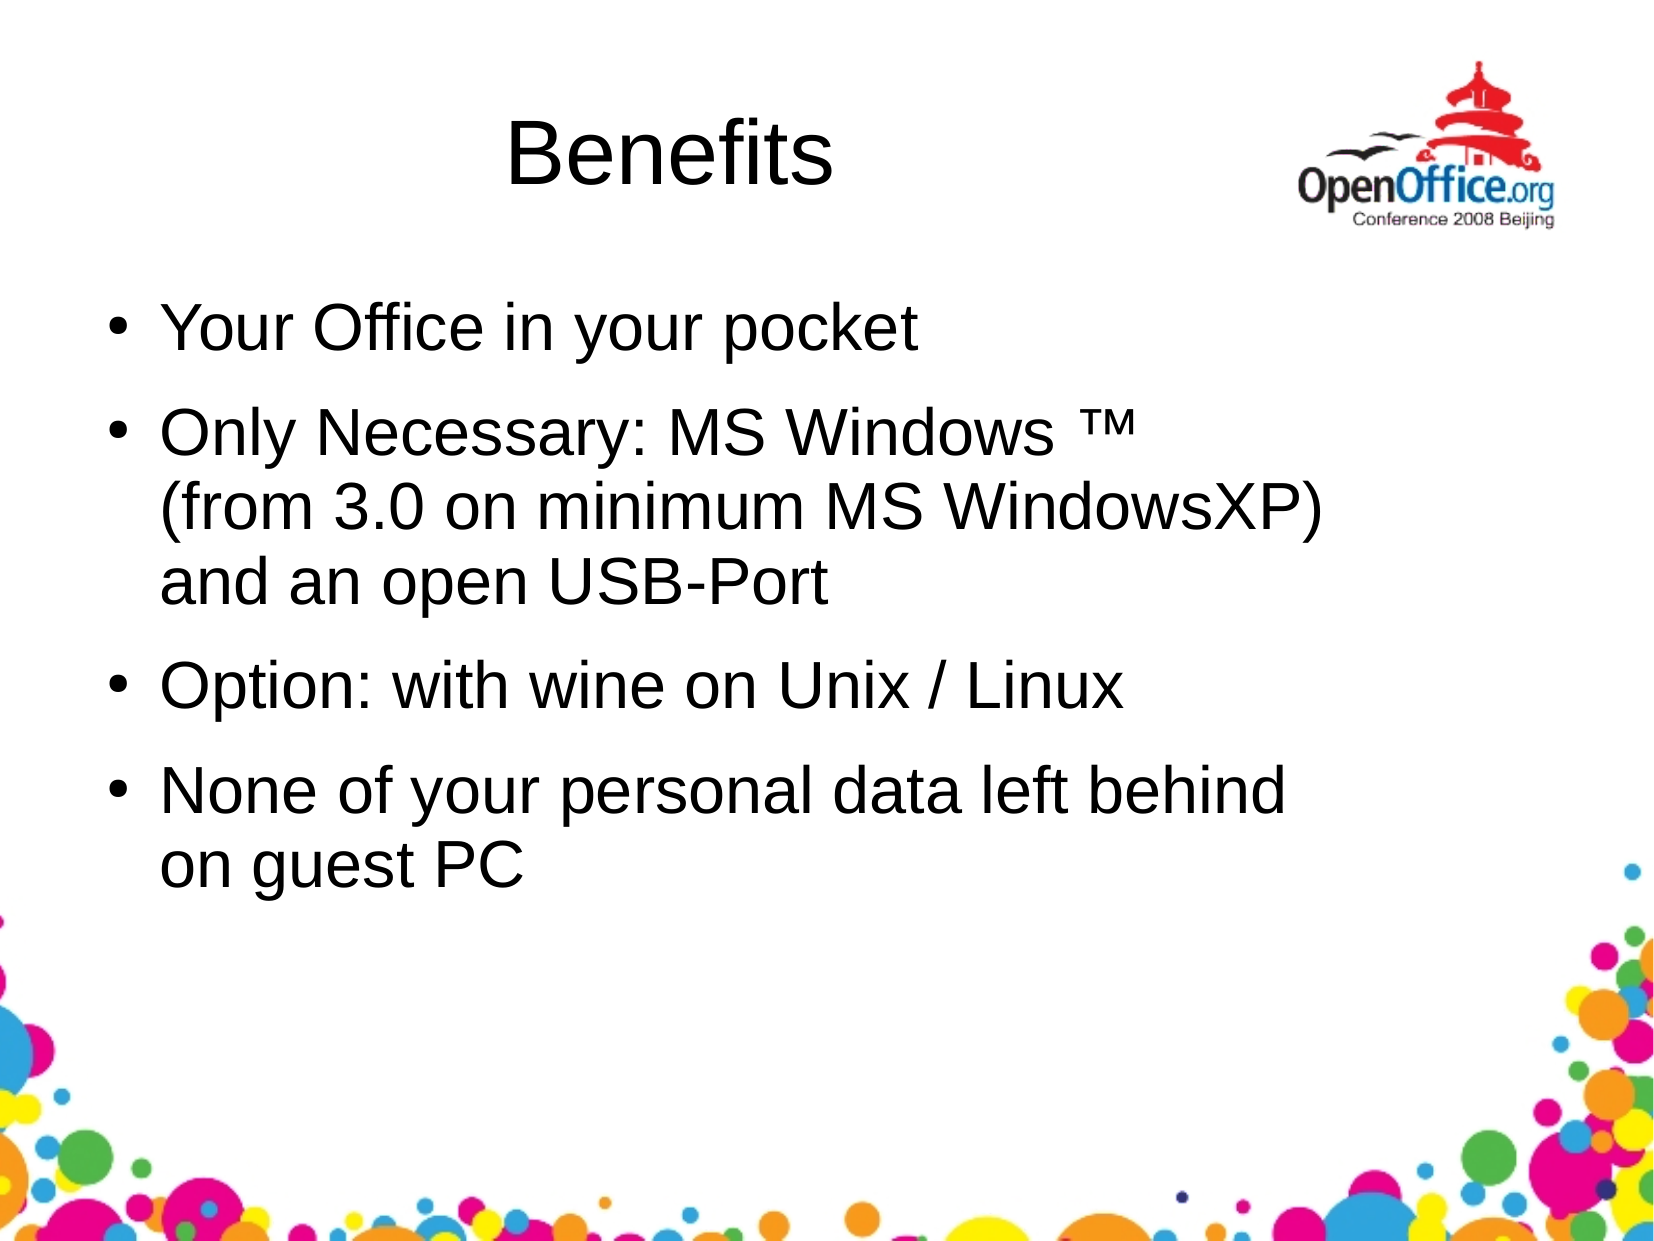

# Benefits
Your Office in your pocket
Only Necessary: MS Windows ™
(from 3.0 on minimum MS WindowsXP)
and an open USB-Port
Option: with wine on Unix / Linux
None of your personal data left behind
on guest PC